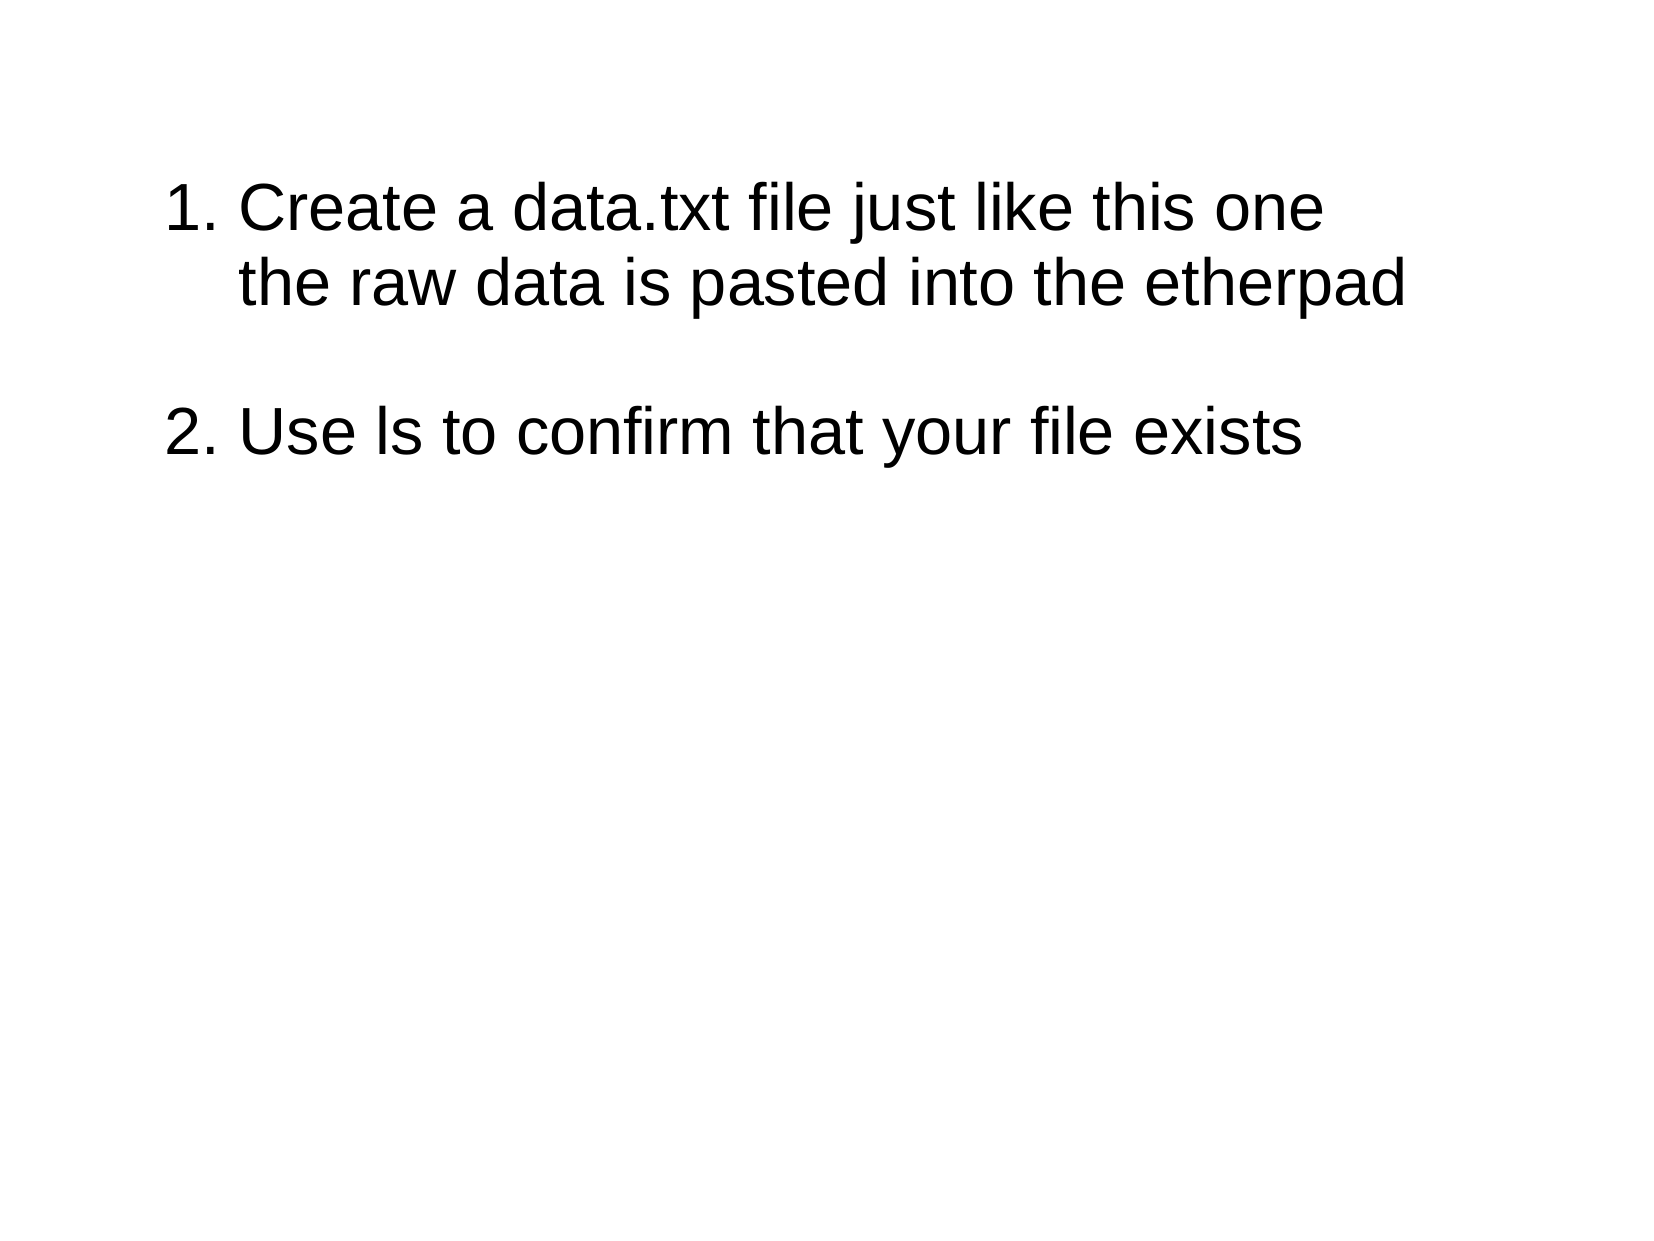

1. Create a data.txt file just like this one
 the raw data is pasted into the etherpad
2. Use ls to confirm that your file exists